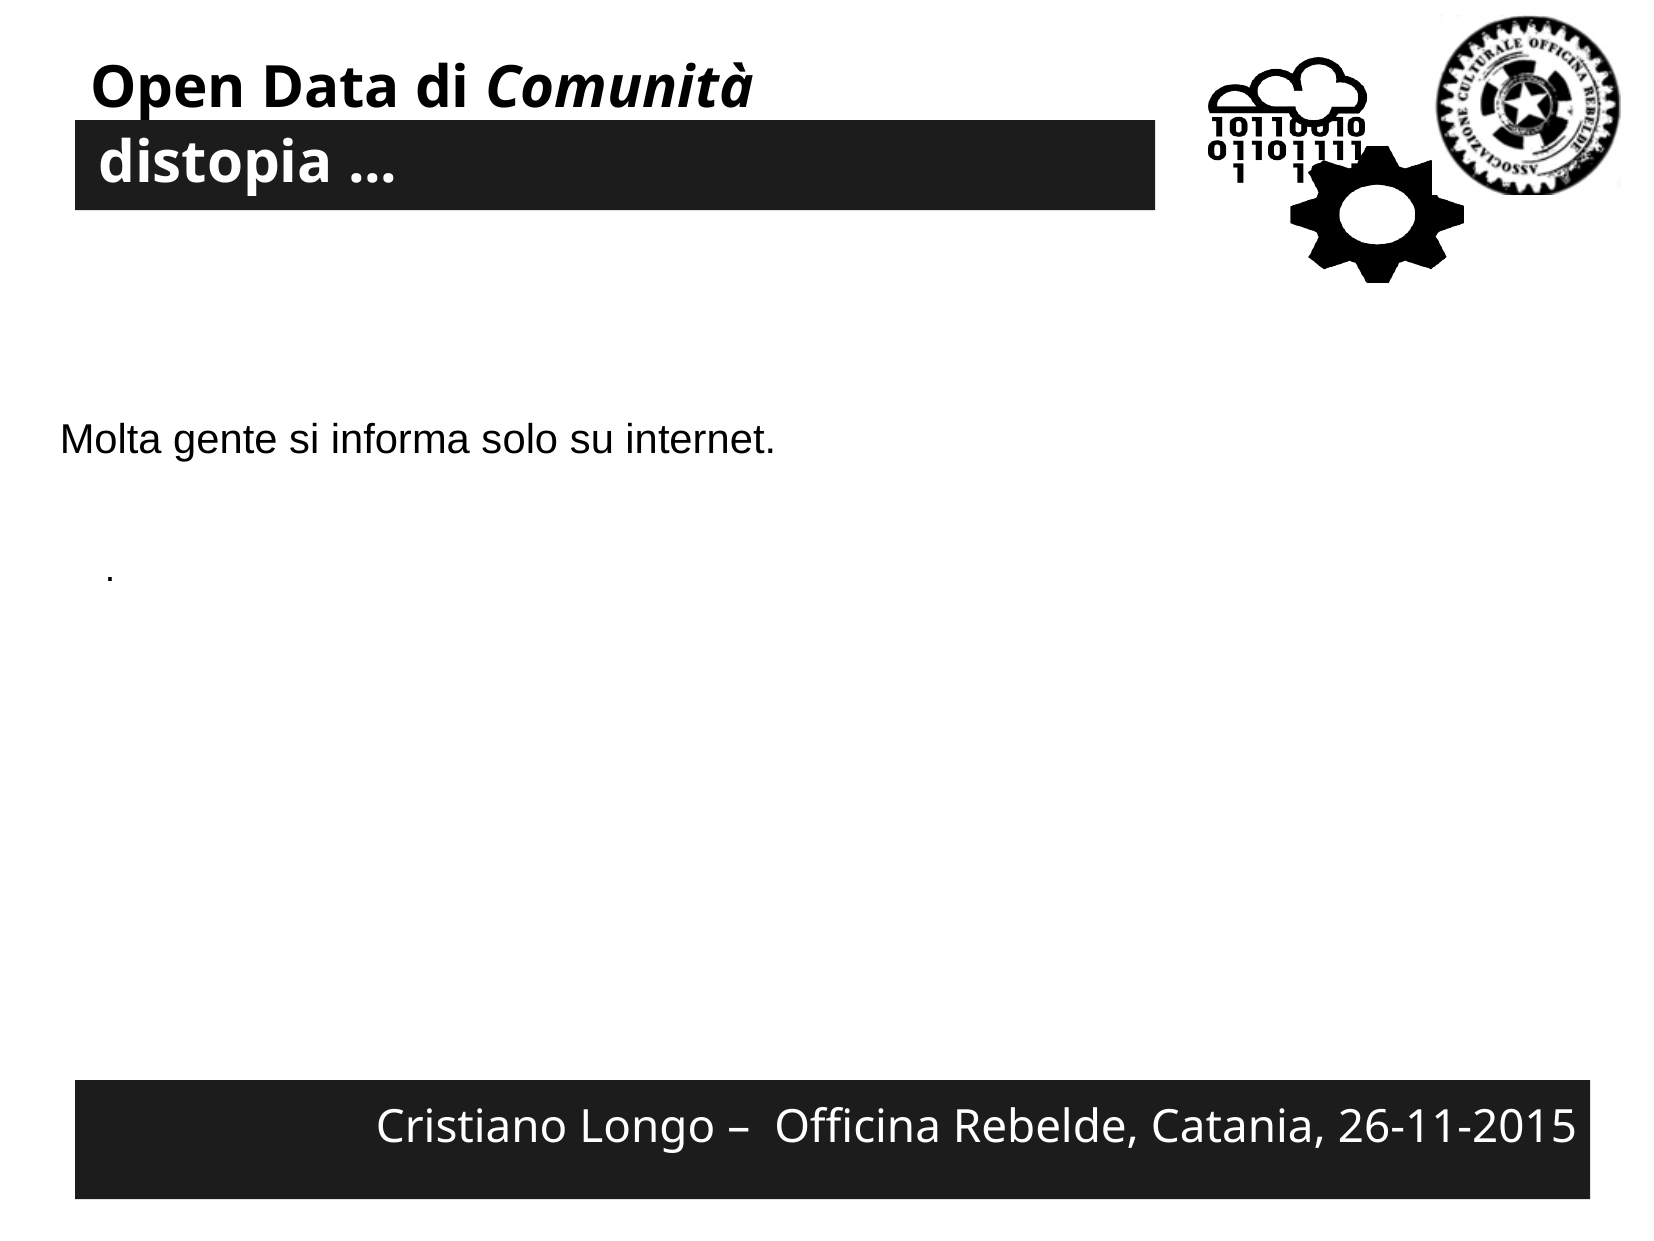

# Open Data di Comunità
 distopia ...
Molta gente si informa solo su internet.
.
 Cristiano Longo – Officina Rebelde, Catania, 26-11-2015